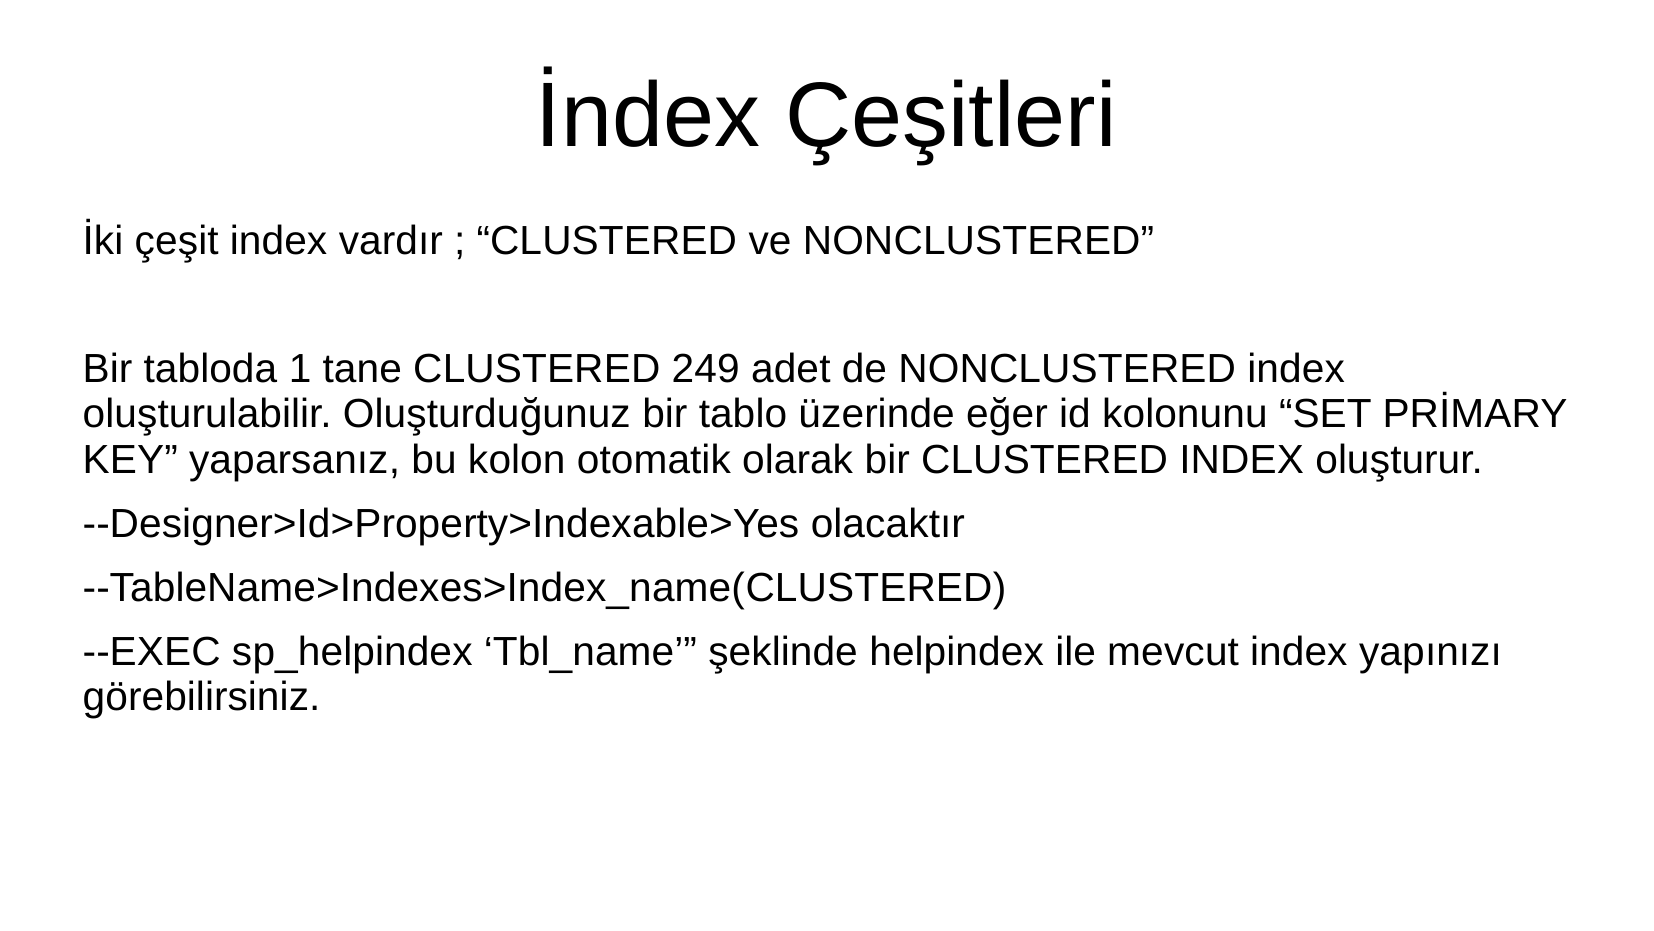

# İndex Çeşitleri
İki çeşit index vardır ; “CLUSTERED ve NONCLUSTERED”
Bir tabloda 1 tane CLUSTERED 249 adet de NONCLUSTERED index oluşturulabilir. Oluşturduğunuz bir tablo üzerinde eğer id kolonunu “SET PRİMARY KEY” yaparsanız, bu kolon otomatik olarak bir CLUSTERED INDEX oluşturur.
--Designer>Id>Property>Indexable>Yes olacaktır
--TableName>Indexes>Index_name(CLUSTERED)
--EXEC sp_helpindex ‘Tbl_name’” şeklinde helpindex ile mevcut index yapınızı görebilirsiniz.